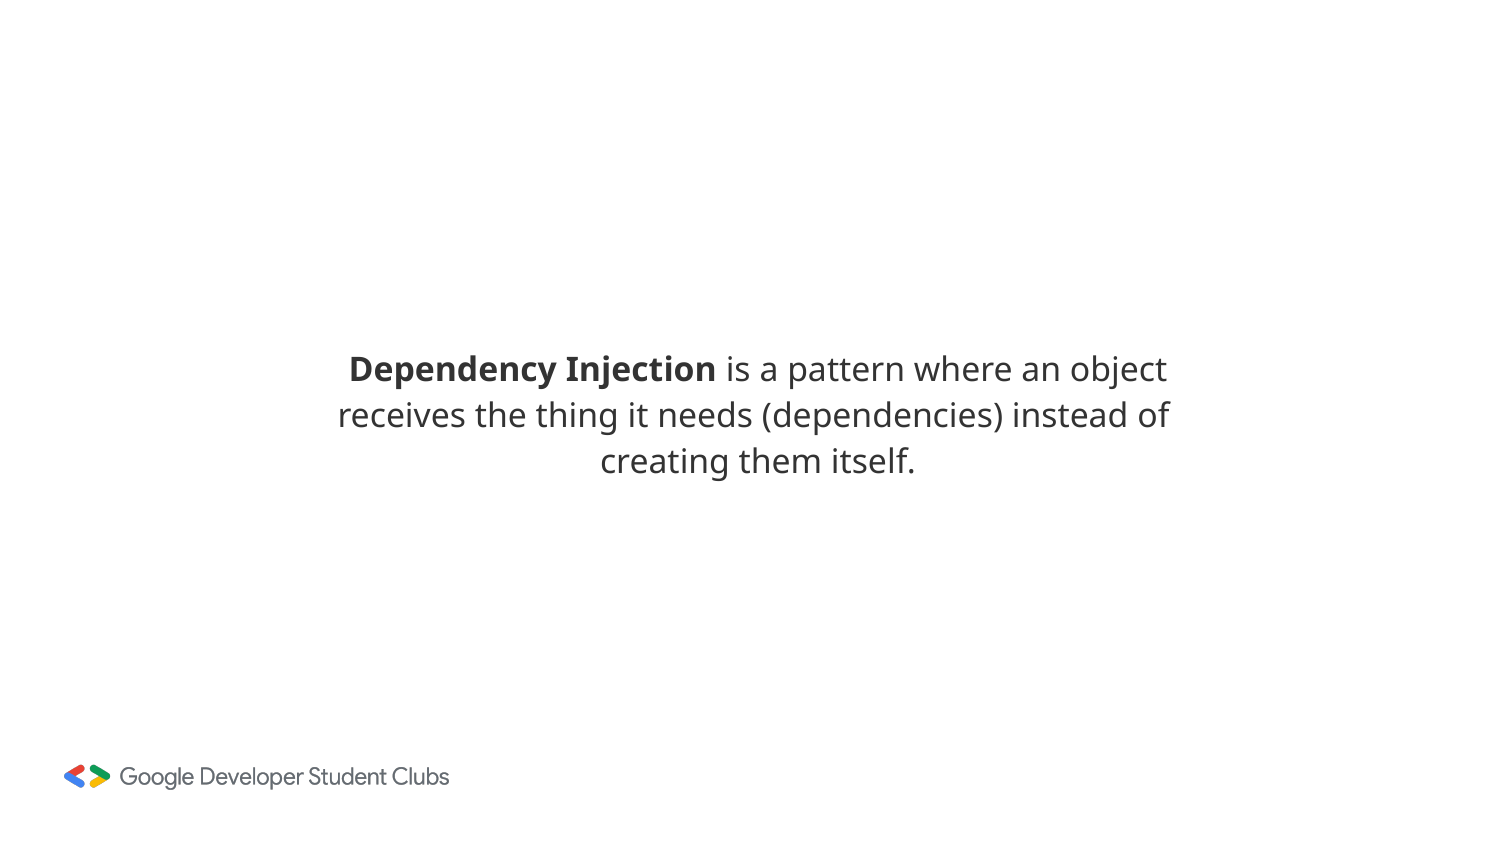

# Dependency Injection is a pattern where an object receives the thing it needs (dependencies) instead of creating them itself.